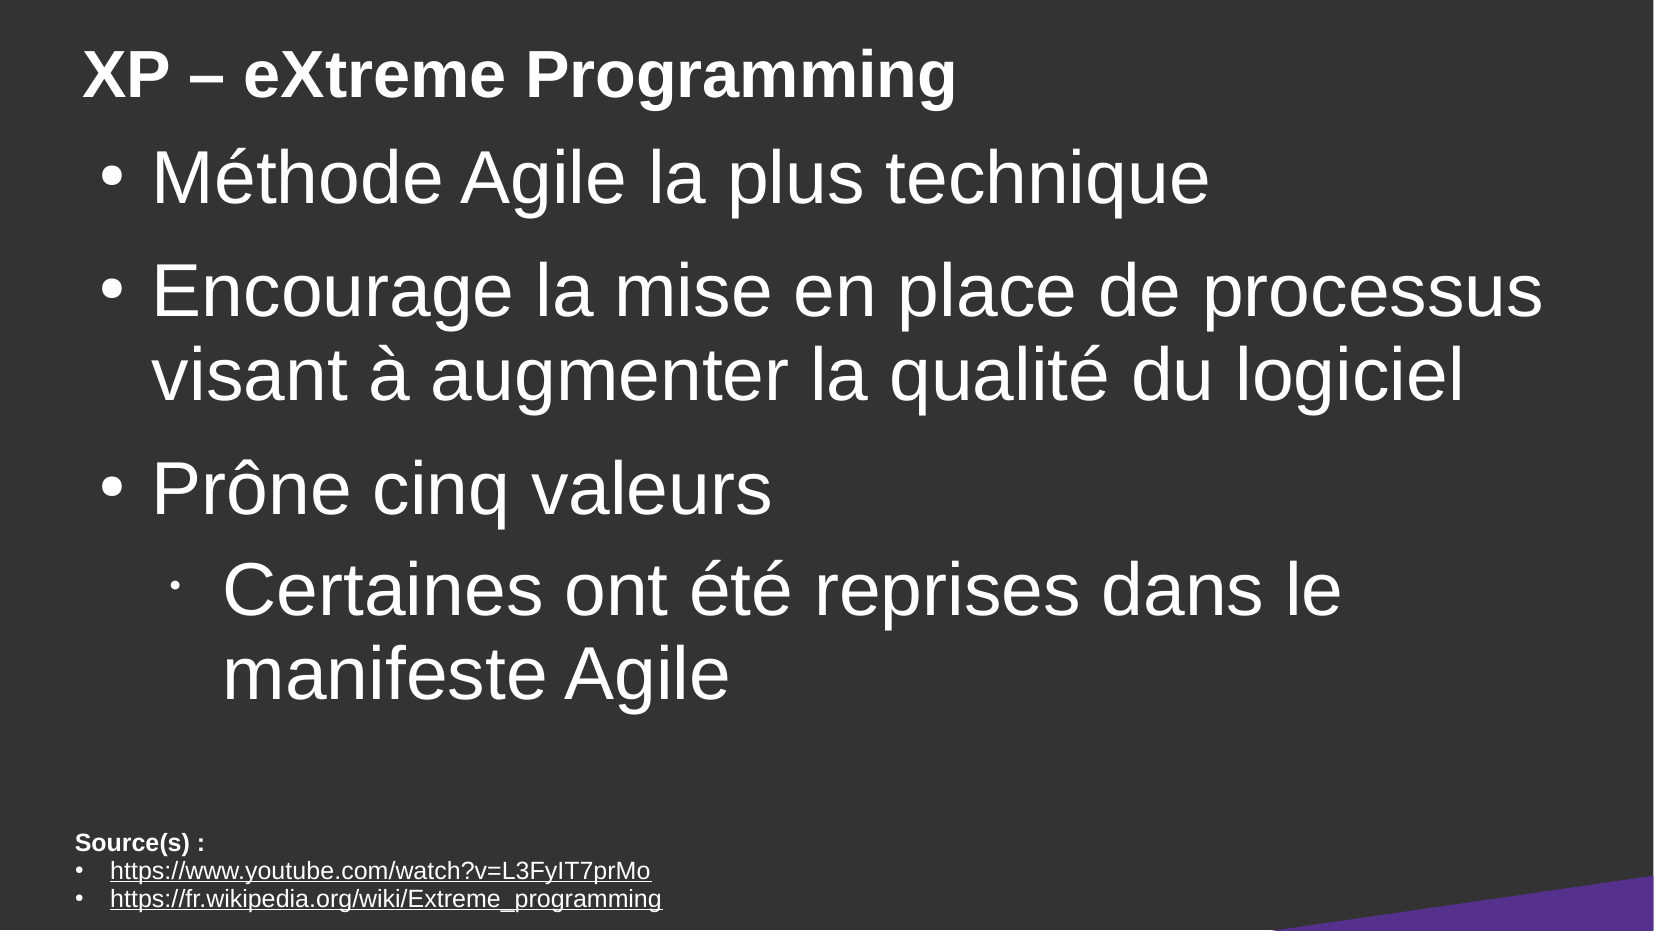

# XP – eXtreme Programming
Méthode Agile la plus technique
Encourage la mise en place de processus visant à augmenter la qualité du logiciel
Prône cinq valeurs
Certaines ont été reprises dans le manifeste Agile
Source(s) :
https://www.youtube.com/watch?v=L3FyIT7prMo
https://fr.wikipedia.org/wiki/Extreme_programming